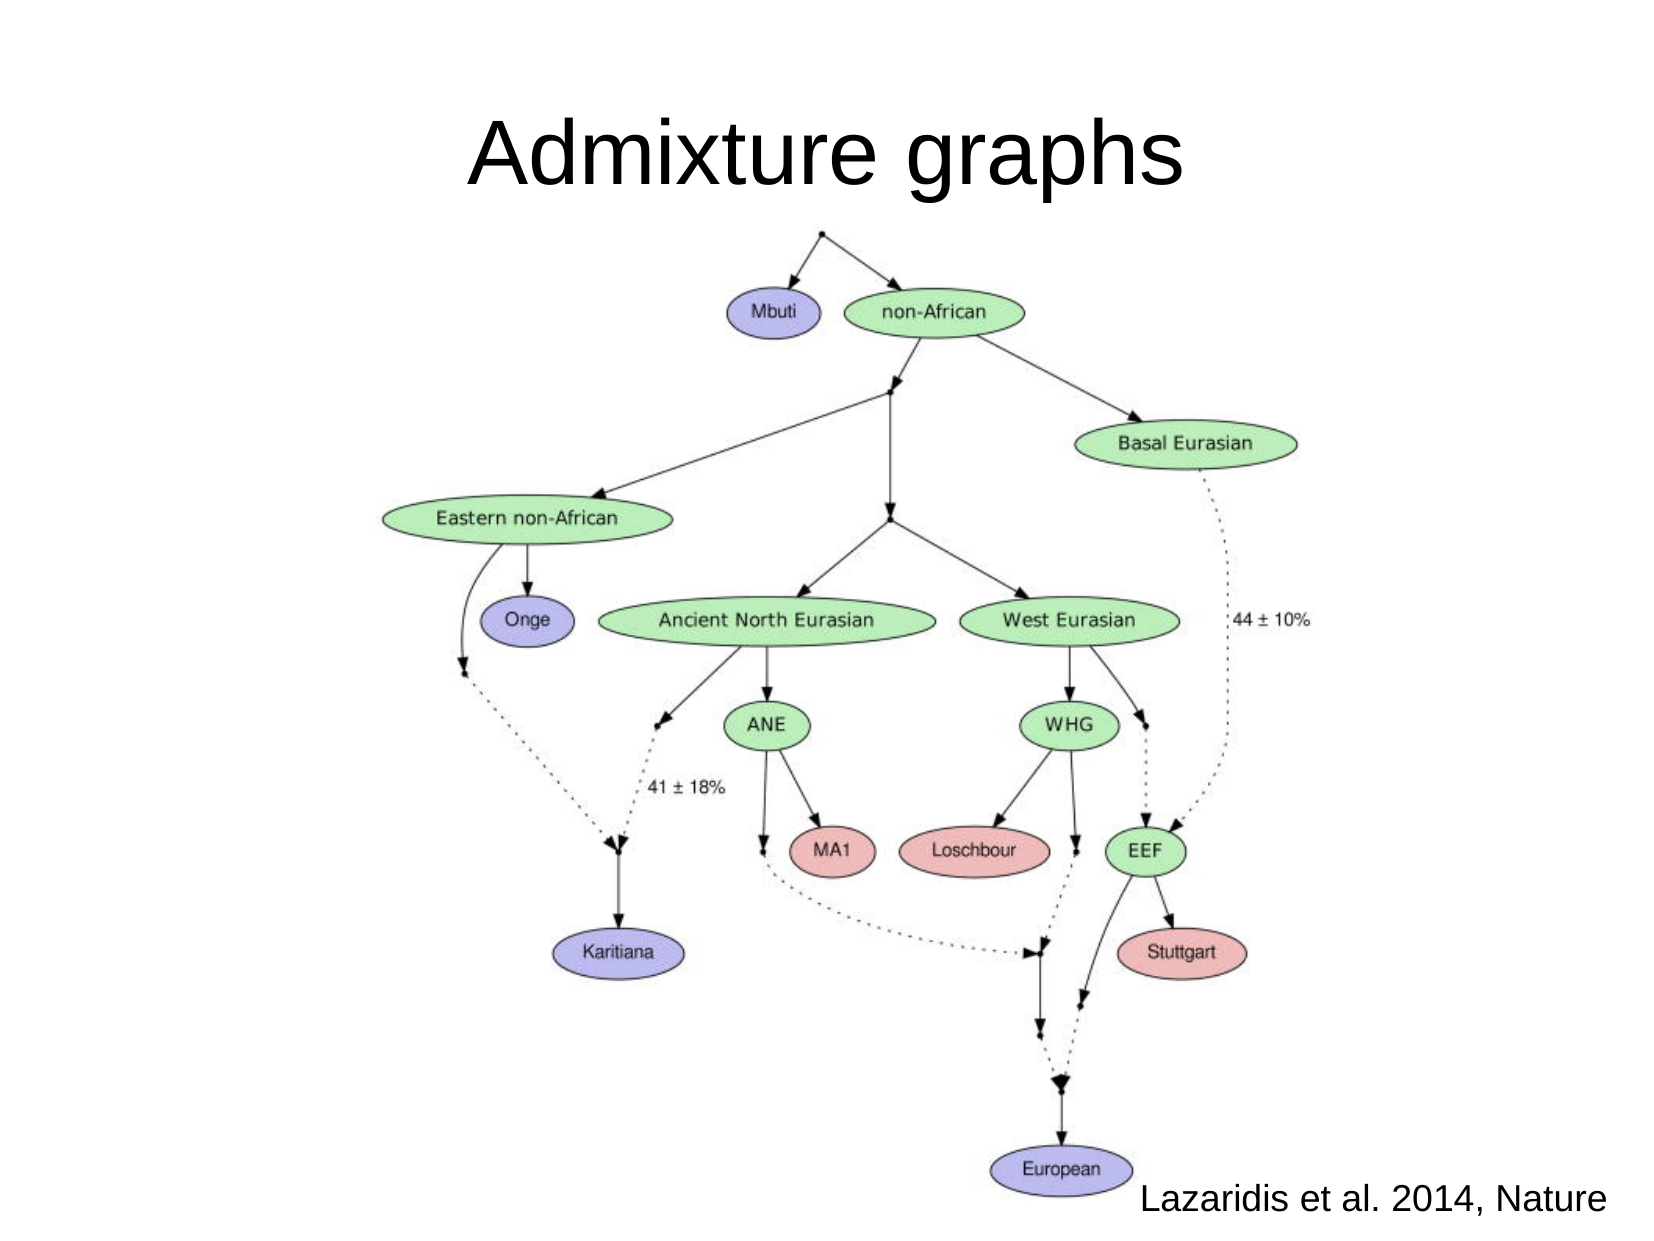

# Admixture graphs
Lazaridis et al. 2014, Nature